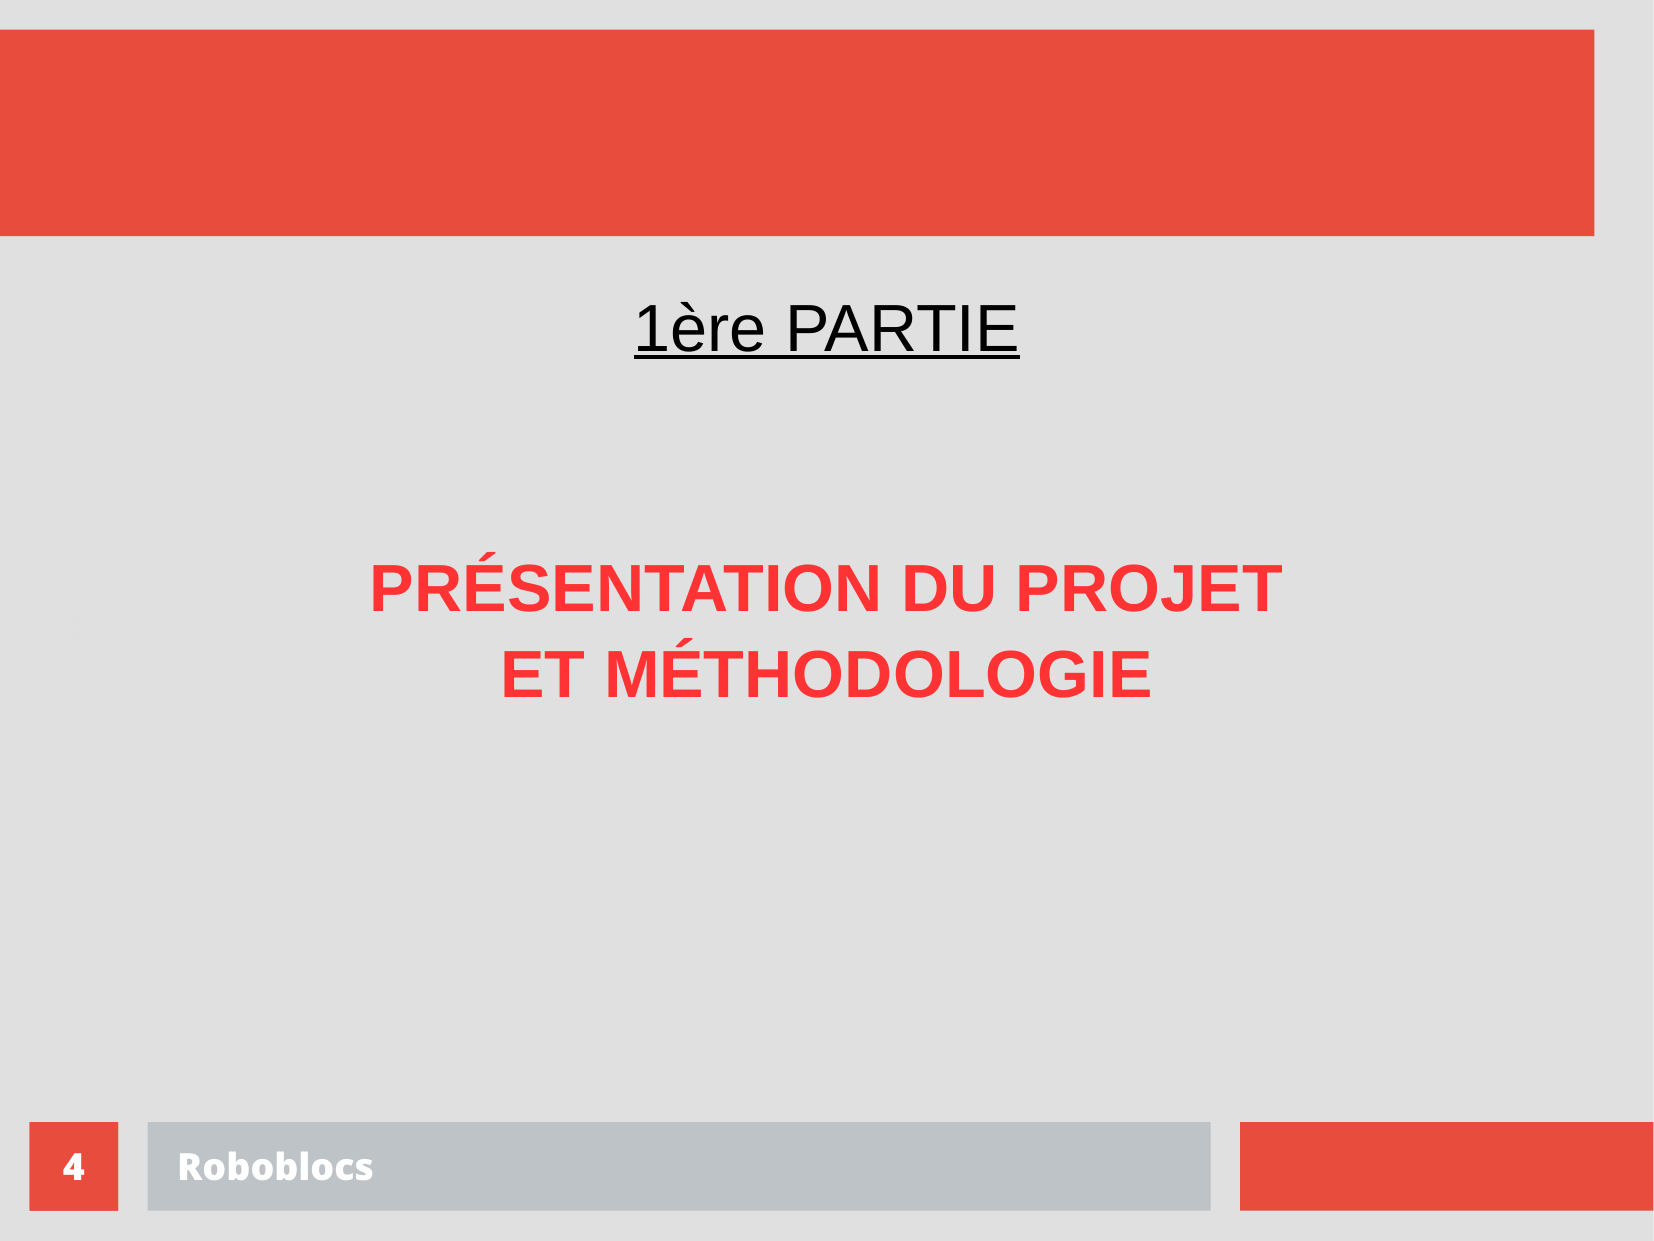

1ère PARTIE
PRÉSENTATION DU PROJET
ET MÉTHODOLOGIE
4
Roboblocs